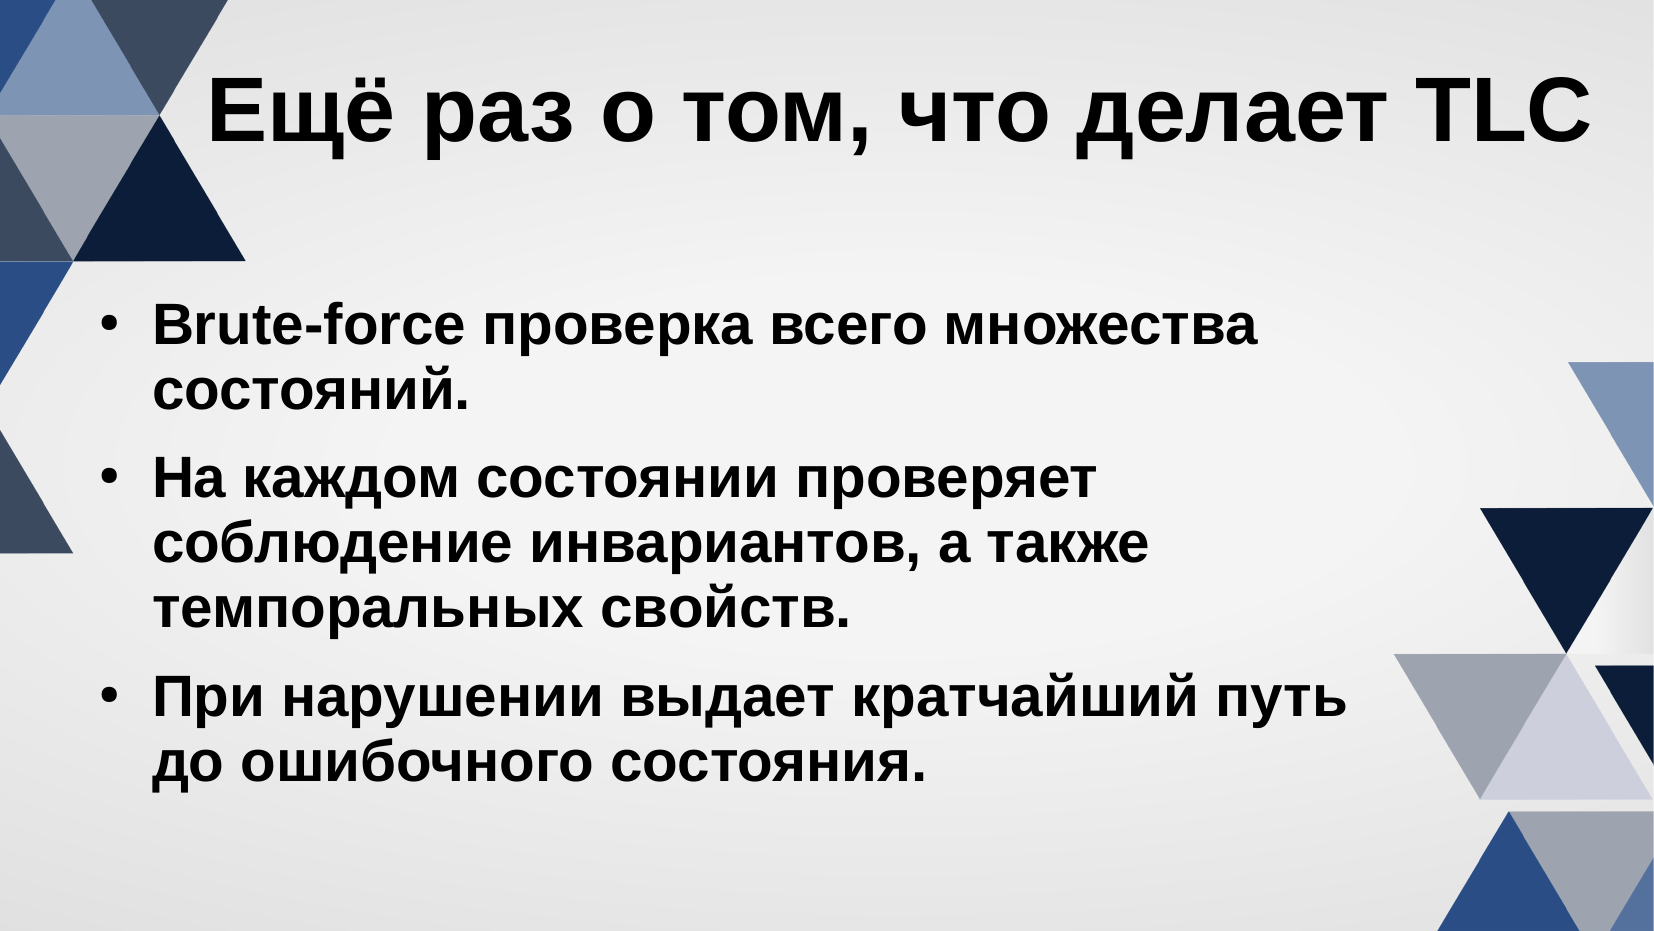

# Ещё раз о том, что делает TLC
Brute-force проверка всего множества состояний.
На каждом состоянии проверяет соблюдение инвариантов, а также темпоральных свойств.
При нарушении выдает кратчайший путь до ошибочного состояния.